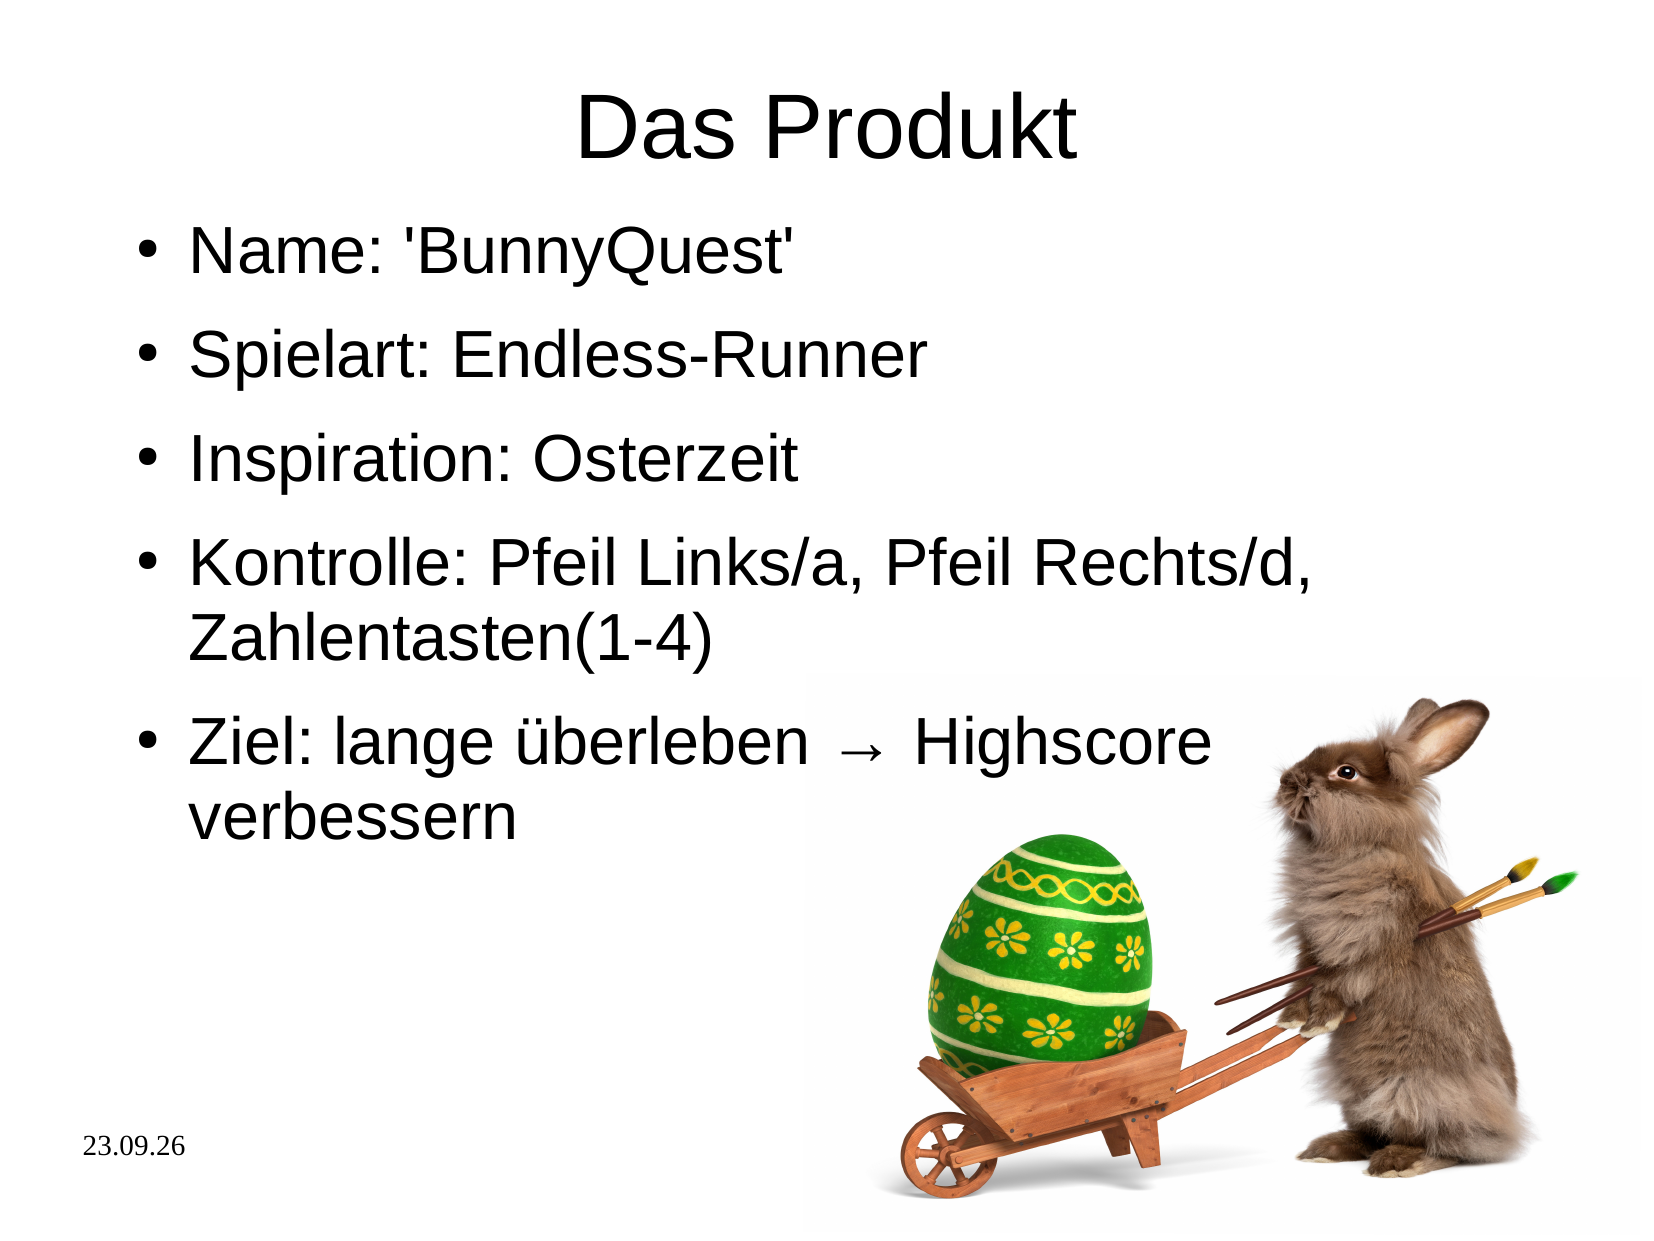

# Das Produkt
Name: 'BunnyQuest'
Spielart: Endless-Runner
Inspiration: Osterzeit
Kontrolle: Pfeil Links/a, Pfeil Rechts/d, Zahlentasten(1-4)
Ziel: lange überleben → Highscore verbessern